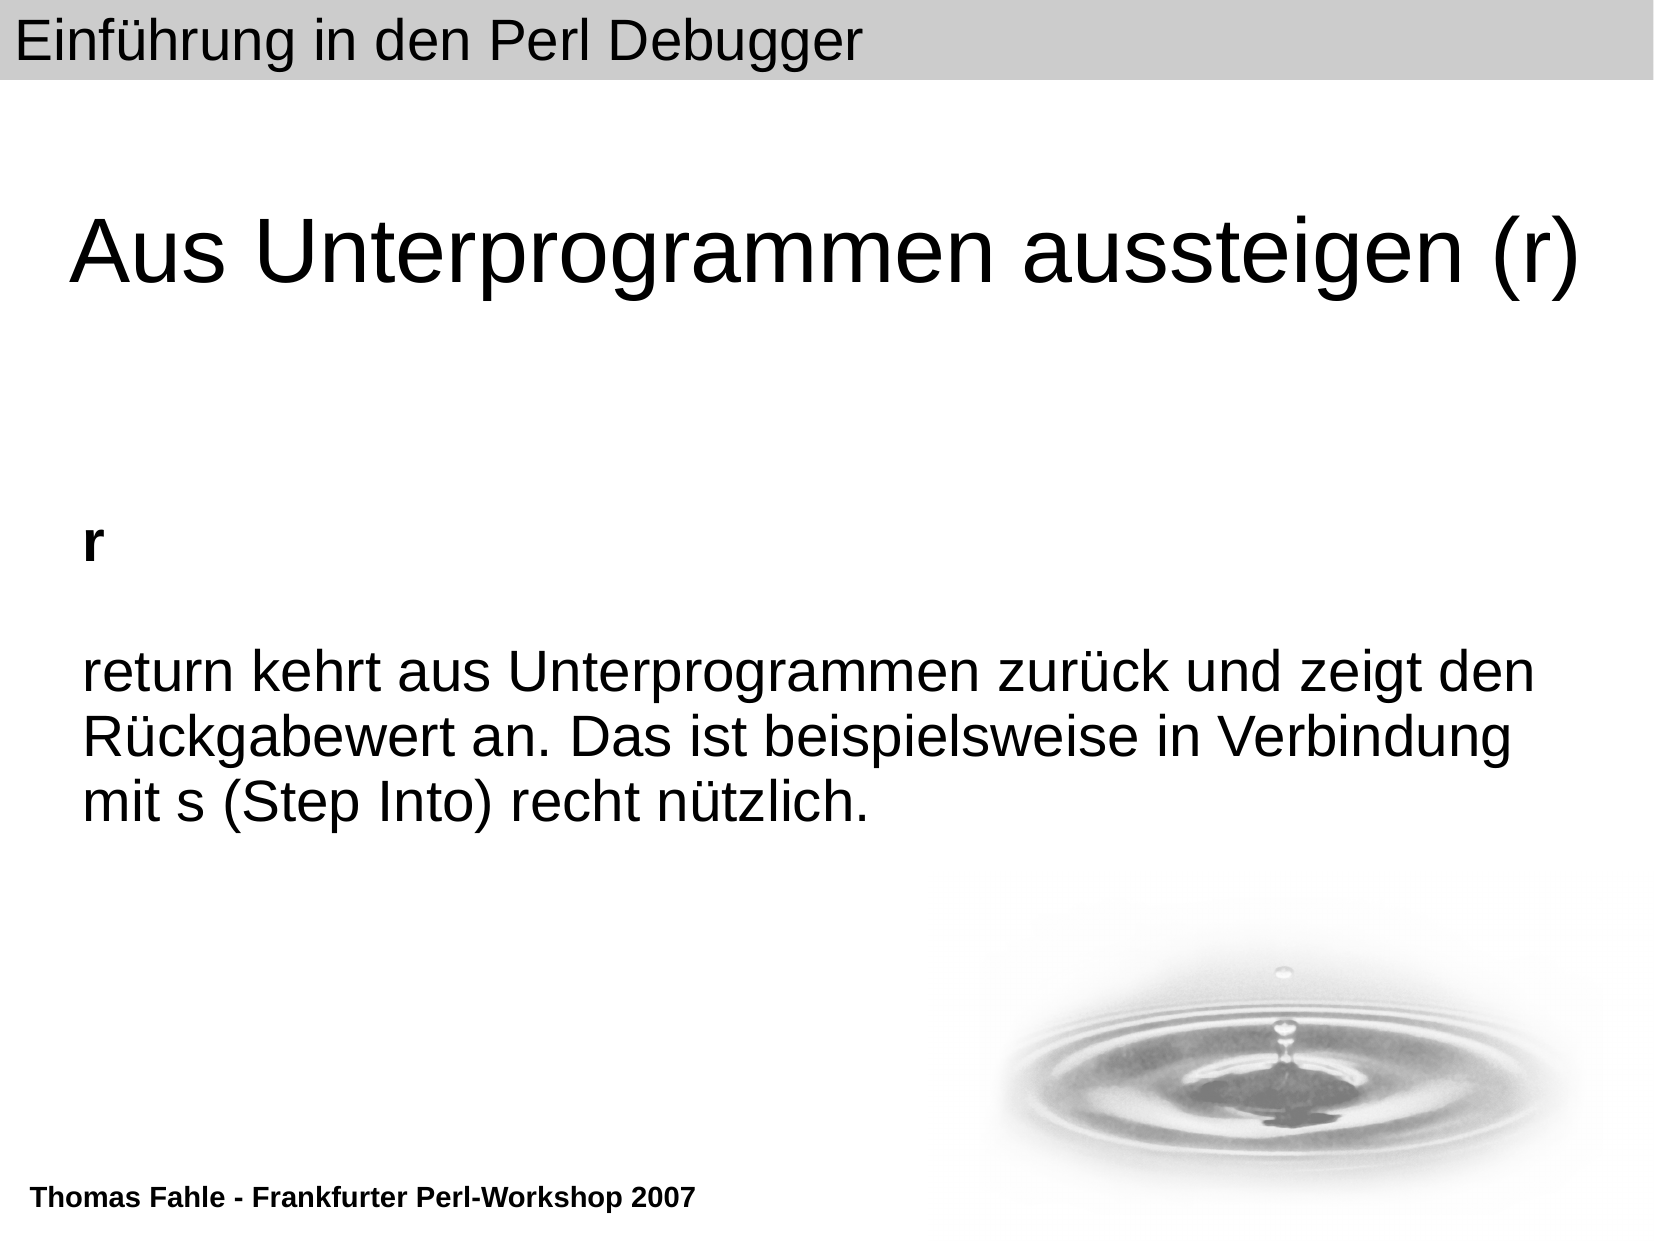

# Aus Unterprogrammen aussteigen (r)
r
return kehrt aus Unterprogrammen zurück und zeigt den Rückgabewert an. Das ist beispielsweise in Verbindung mit s (Step Into) recht nützlich.